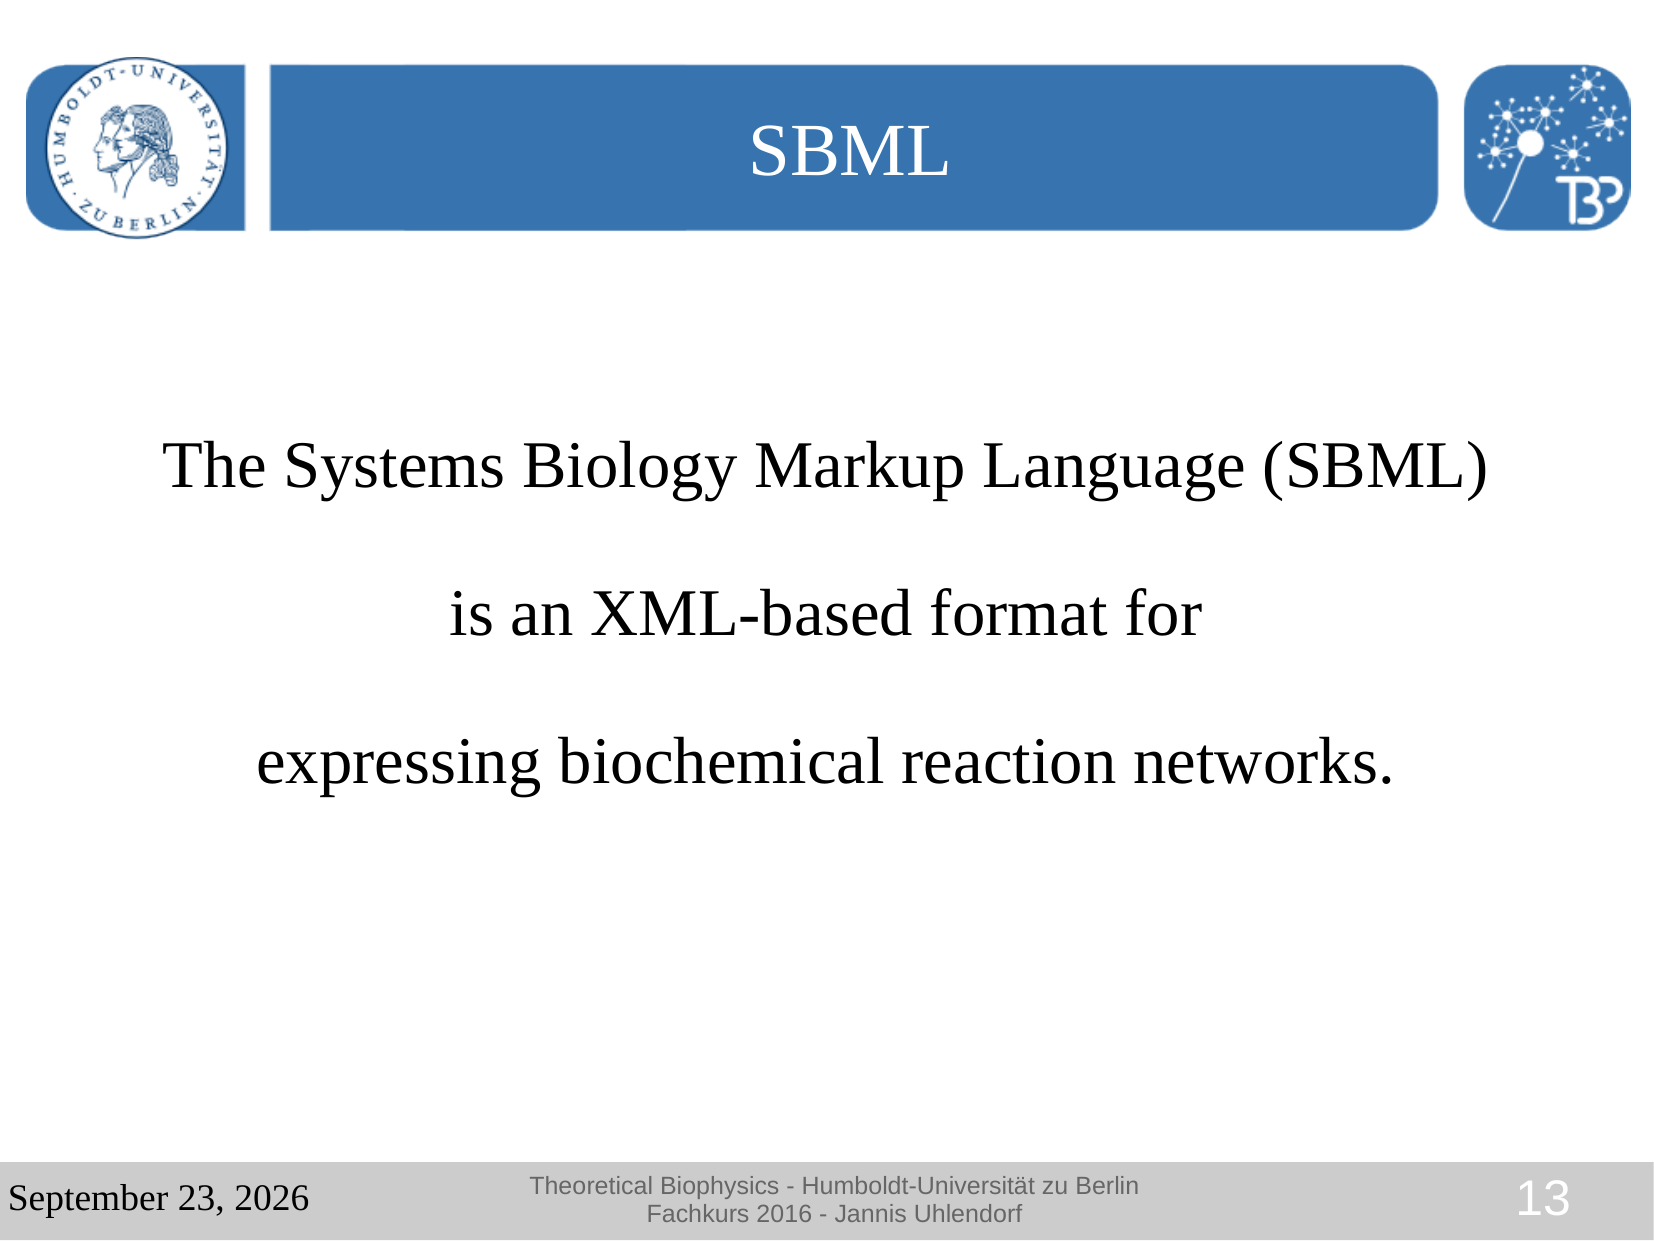

# SBML
The Systems Biology Markup Language (SBML)
is an XML-based format for
expressing biochemical reaction networks.
13
Fachkurs WS 2013 - Timo Lubitz, Jannis Uhlendorf